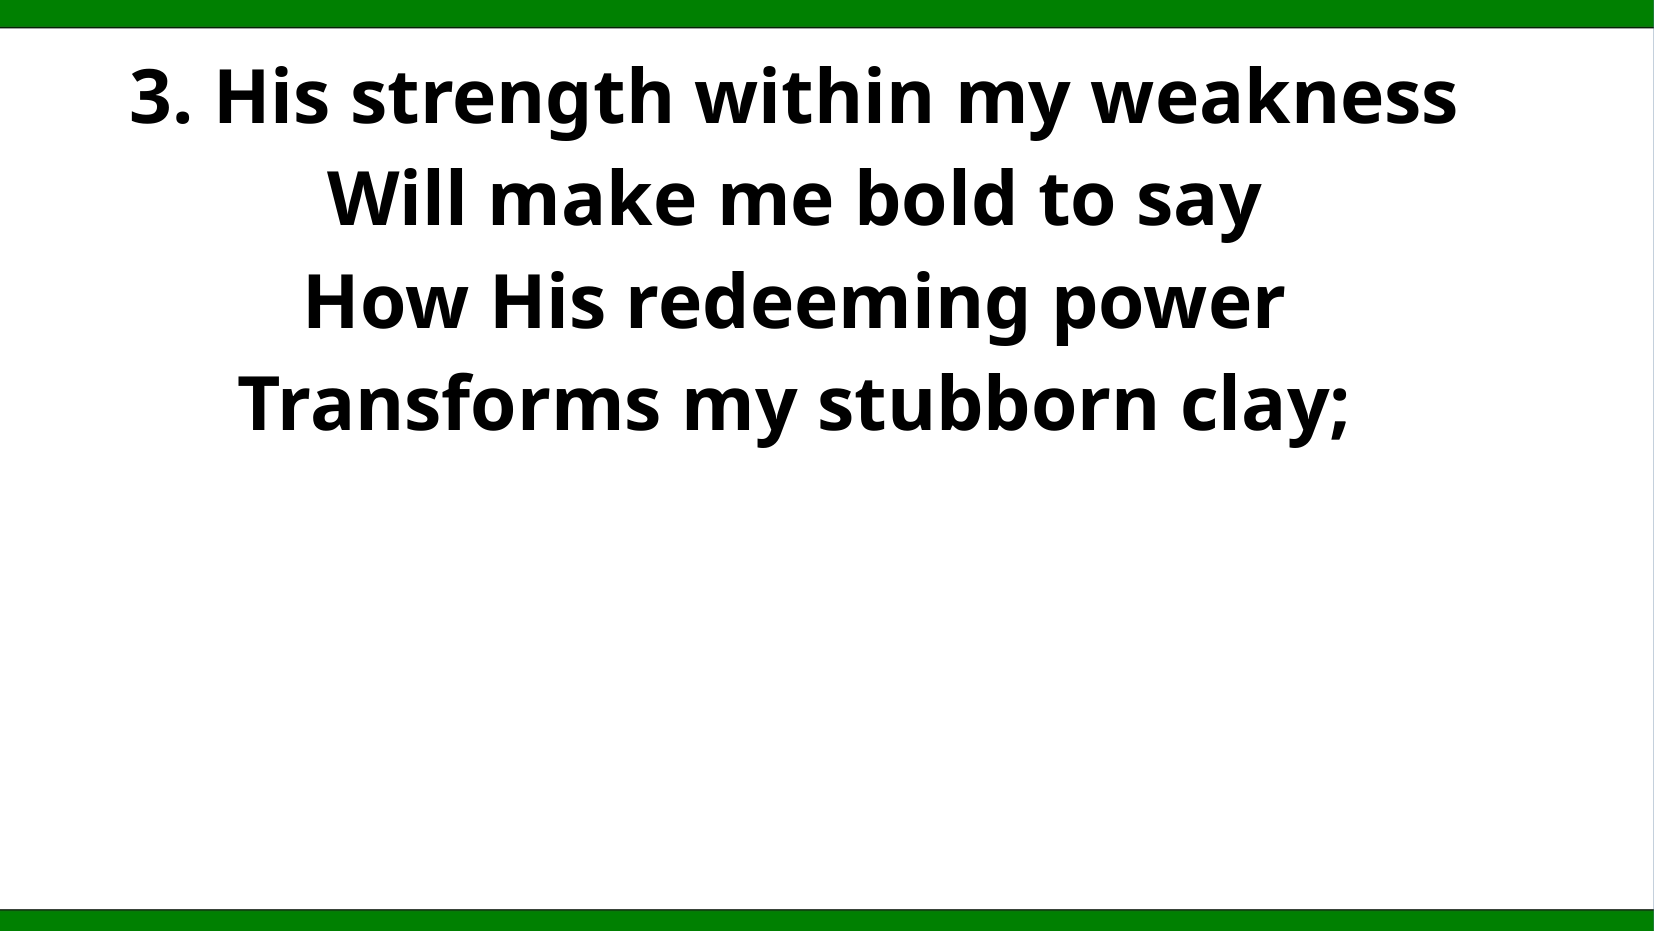

3. His strength within my weakness
Will make me bold to say
How His redeeming power
Transforms my stubborn clay;